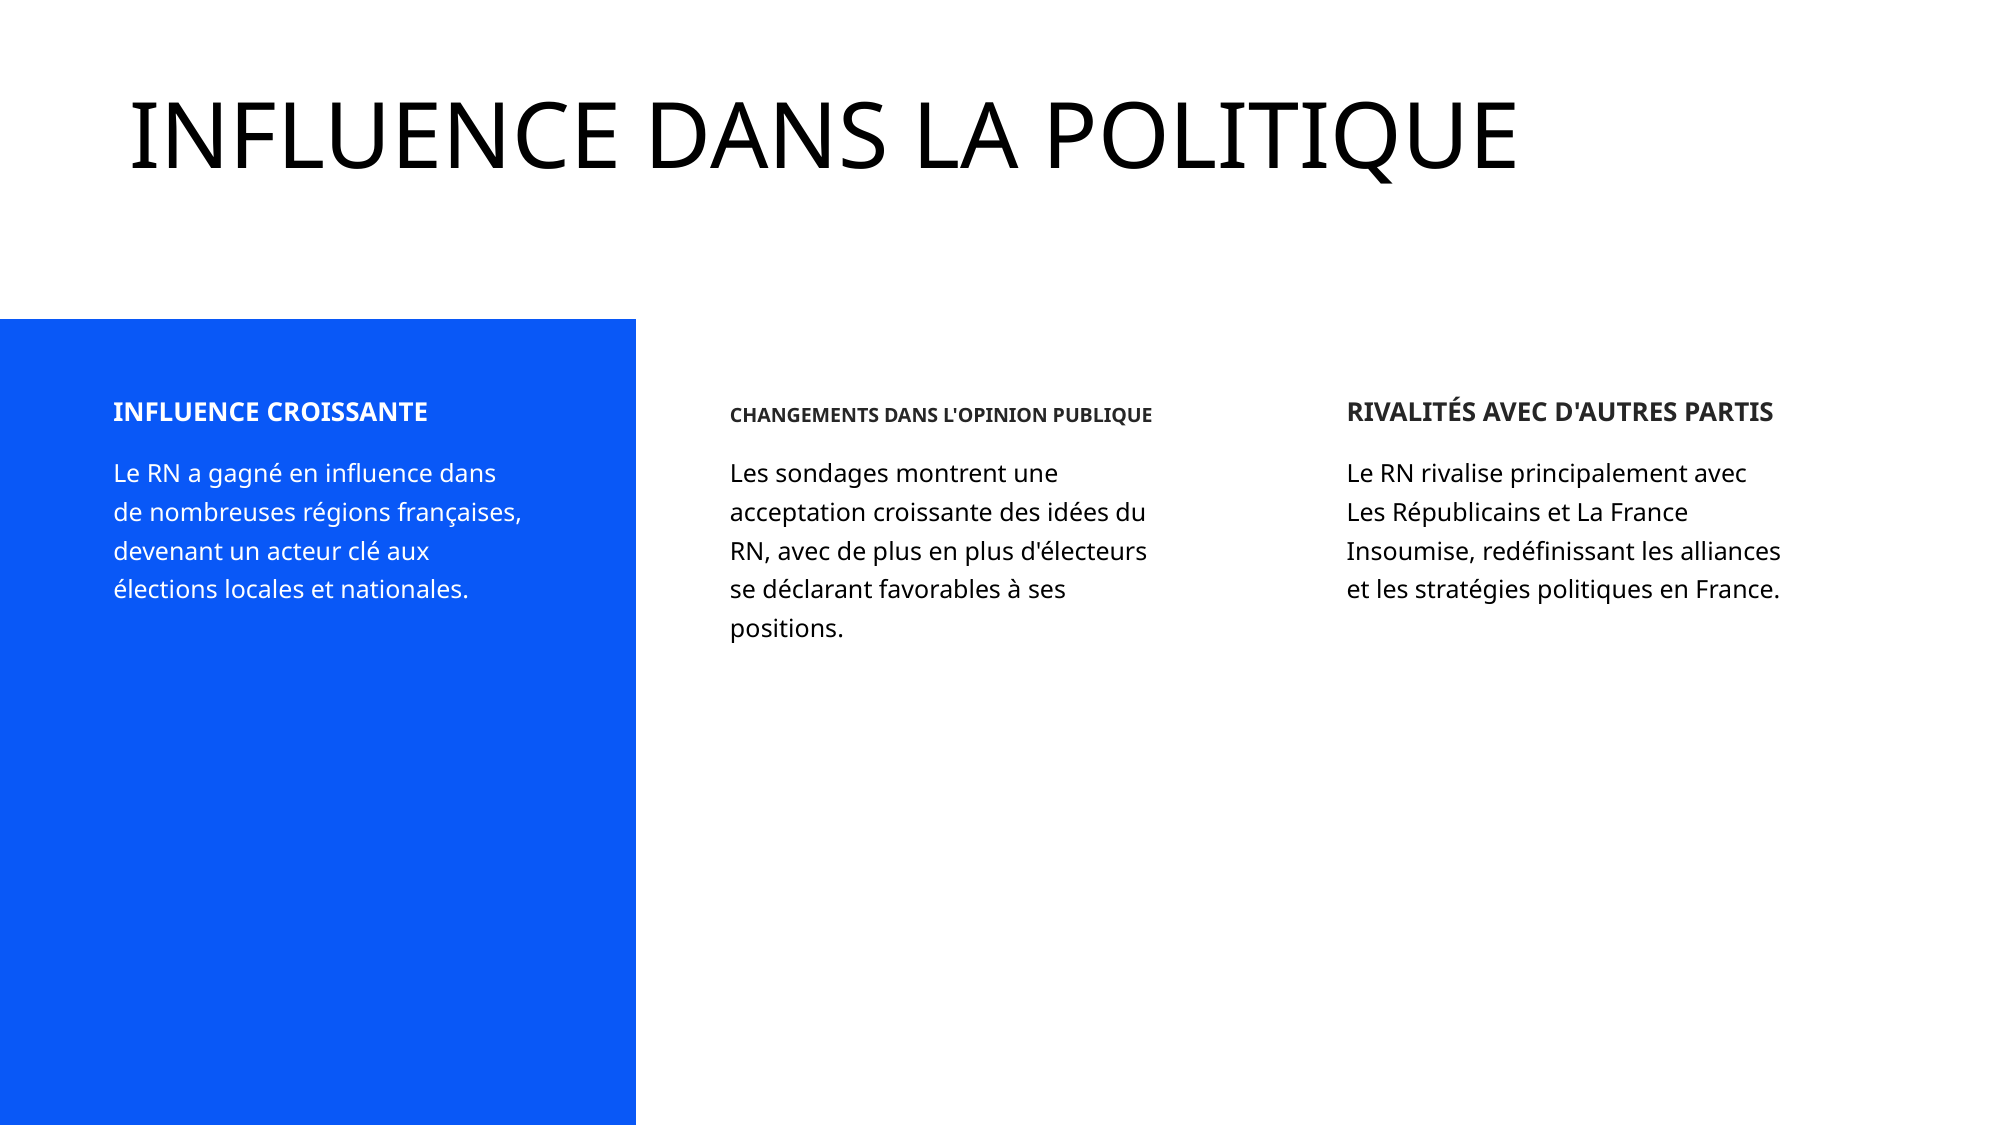

# INFLUENCE DANS LA POLITIQUE
RASSEMBLEMENT NATIONAL
INFLUENCE CROISSANTE
CHANGEMENTS DANS L'OPINION PUBLIQUE
RIVALITÉS AVEC D'AUTRES PARTIS
Le RN a gagné en influence dans de nombreuses régions françaises, devenant un acteur clé aux élections locales et nationales.
Les sondages montrent une acceptation croissante des idées du RN, avec de plus en plus d'électeurs se déclarant favorables à ses positions.
Le RN rivalise principalement avec Les Républicains et La France Insoumise, redéfinissant les alliances et les stratégies politiques en France.